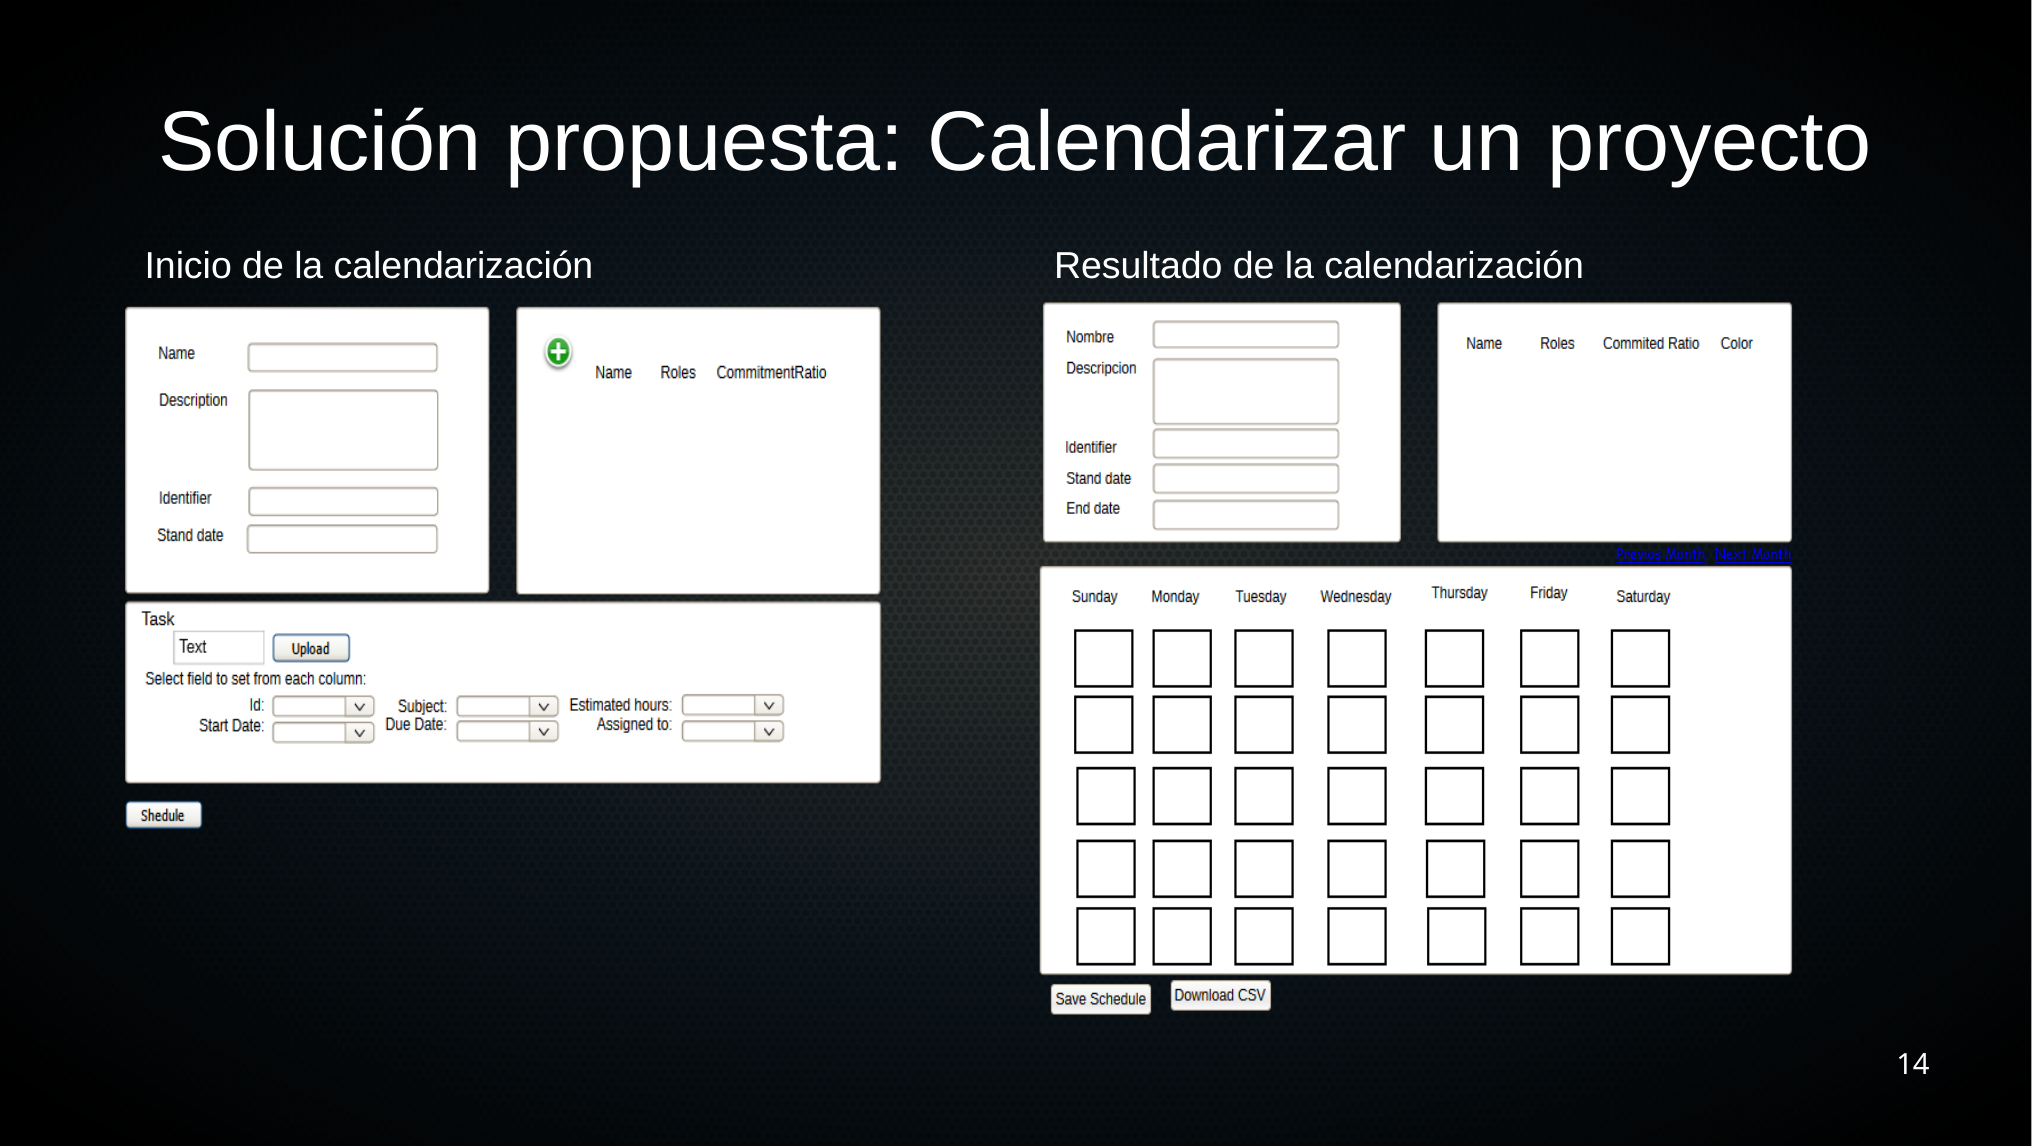

# Solución propuesta: Calendarizar un proyecto
Inicio de la calendarización
Resultado de la calendarización
14